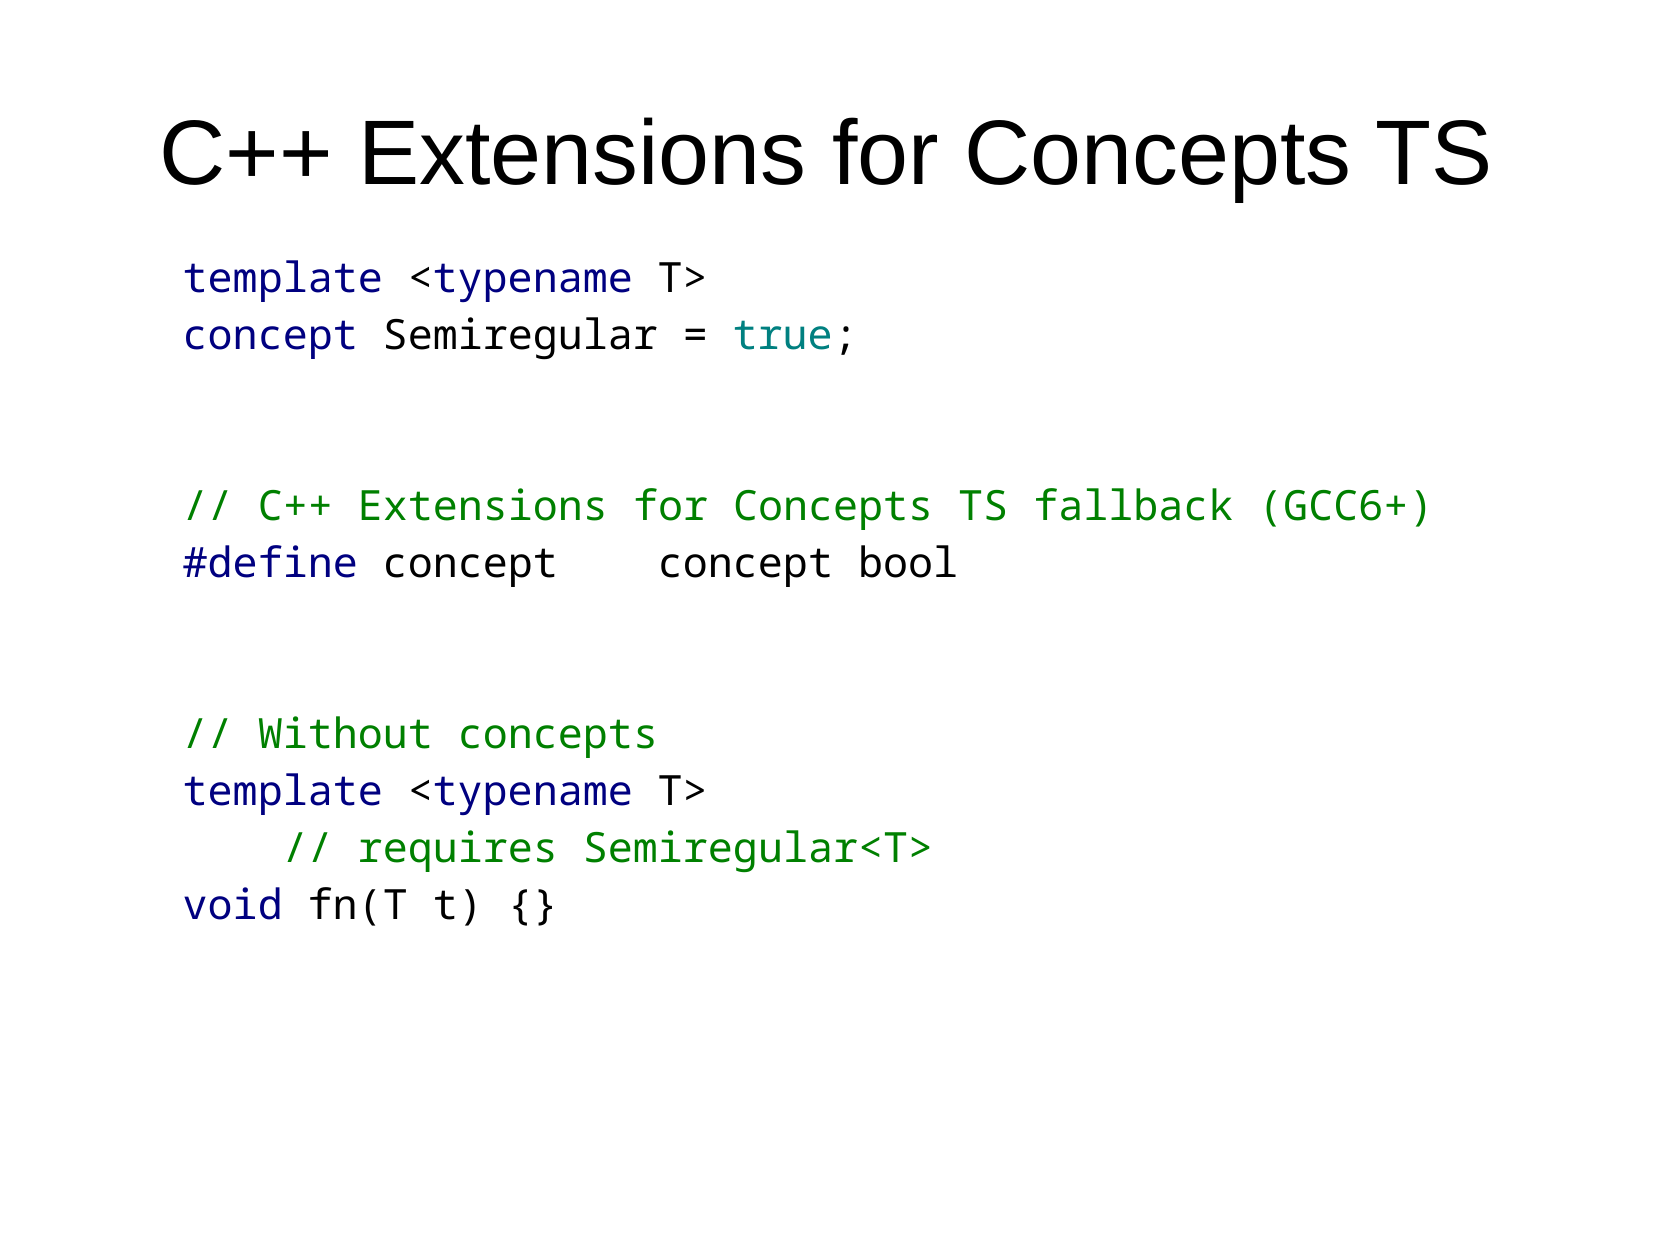

C++ Extensions for Concepts TS
# template <typename T>
 concept Semiregular = true;
 // C++ Extensions for Concepts TS fallback (GCC6+)
 #define concept concept bool
 // Without concepts
 template <typename T>
 // requires Semiregular<T>
 void fn(T t) {}